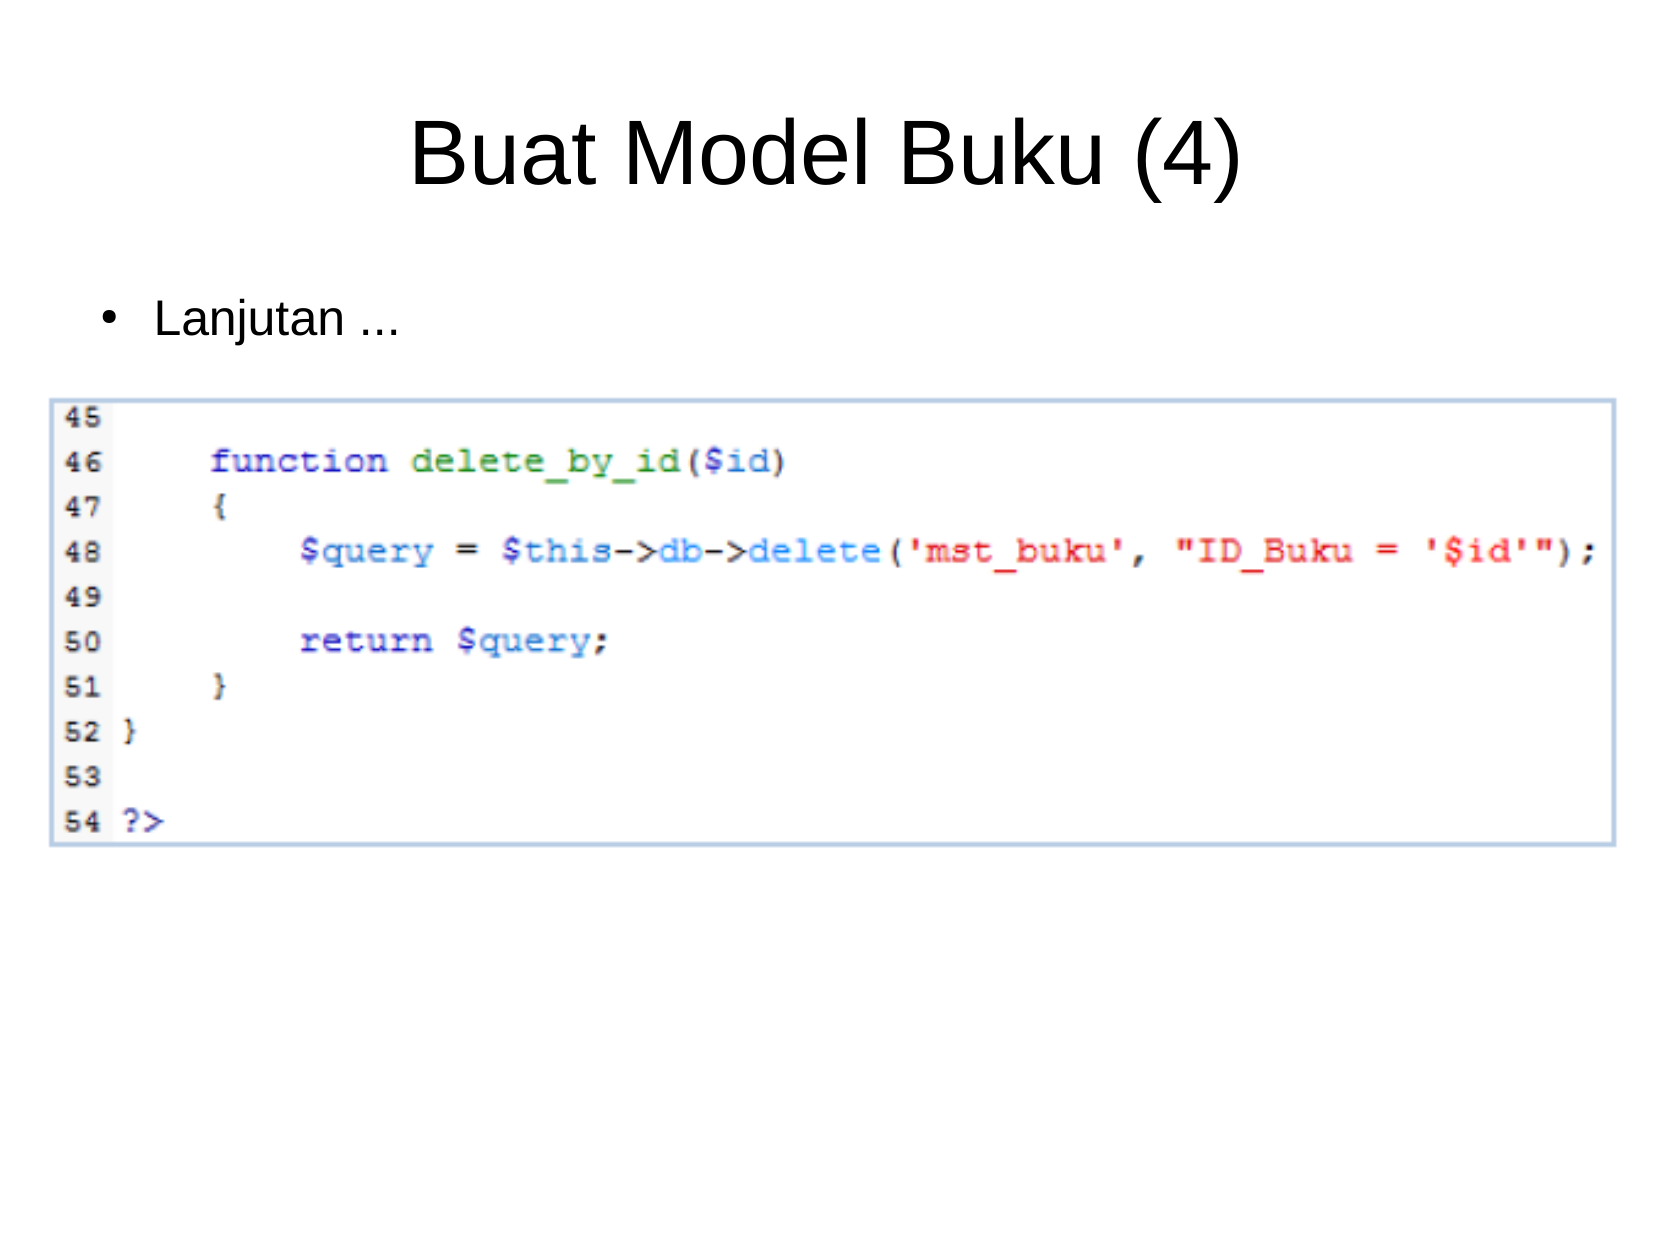

# Buat Model Buku (4)
Lanjutan ...